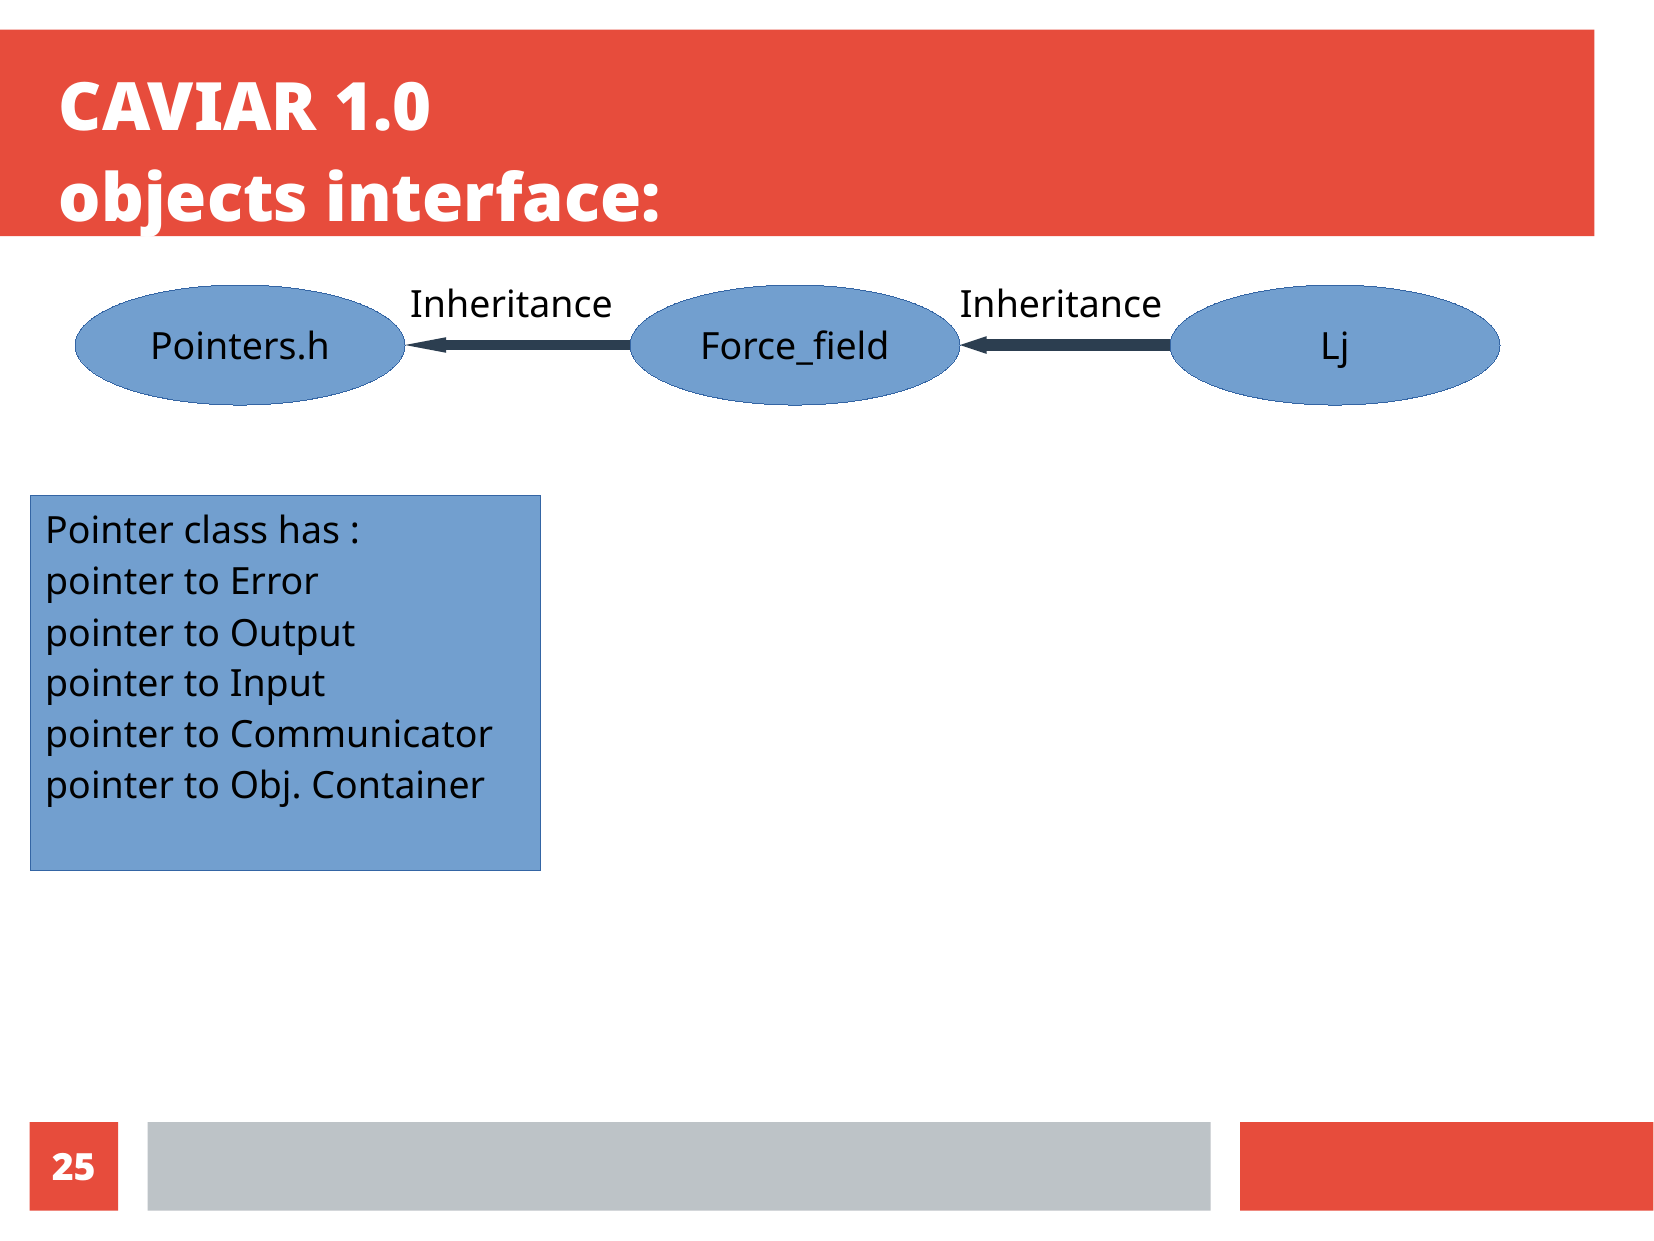

# CAVIAR 1.0 objects interface:
Inheritance
Inheritance
Pointers.h
Force_field
Lj
Pointer class has :
pointer to Error
pointer to Output
pointer to Input
pointer to Communicator
pointer to Obj. Container
25